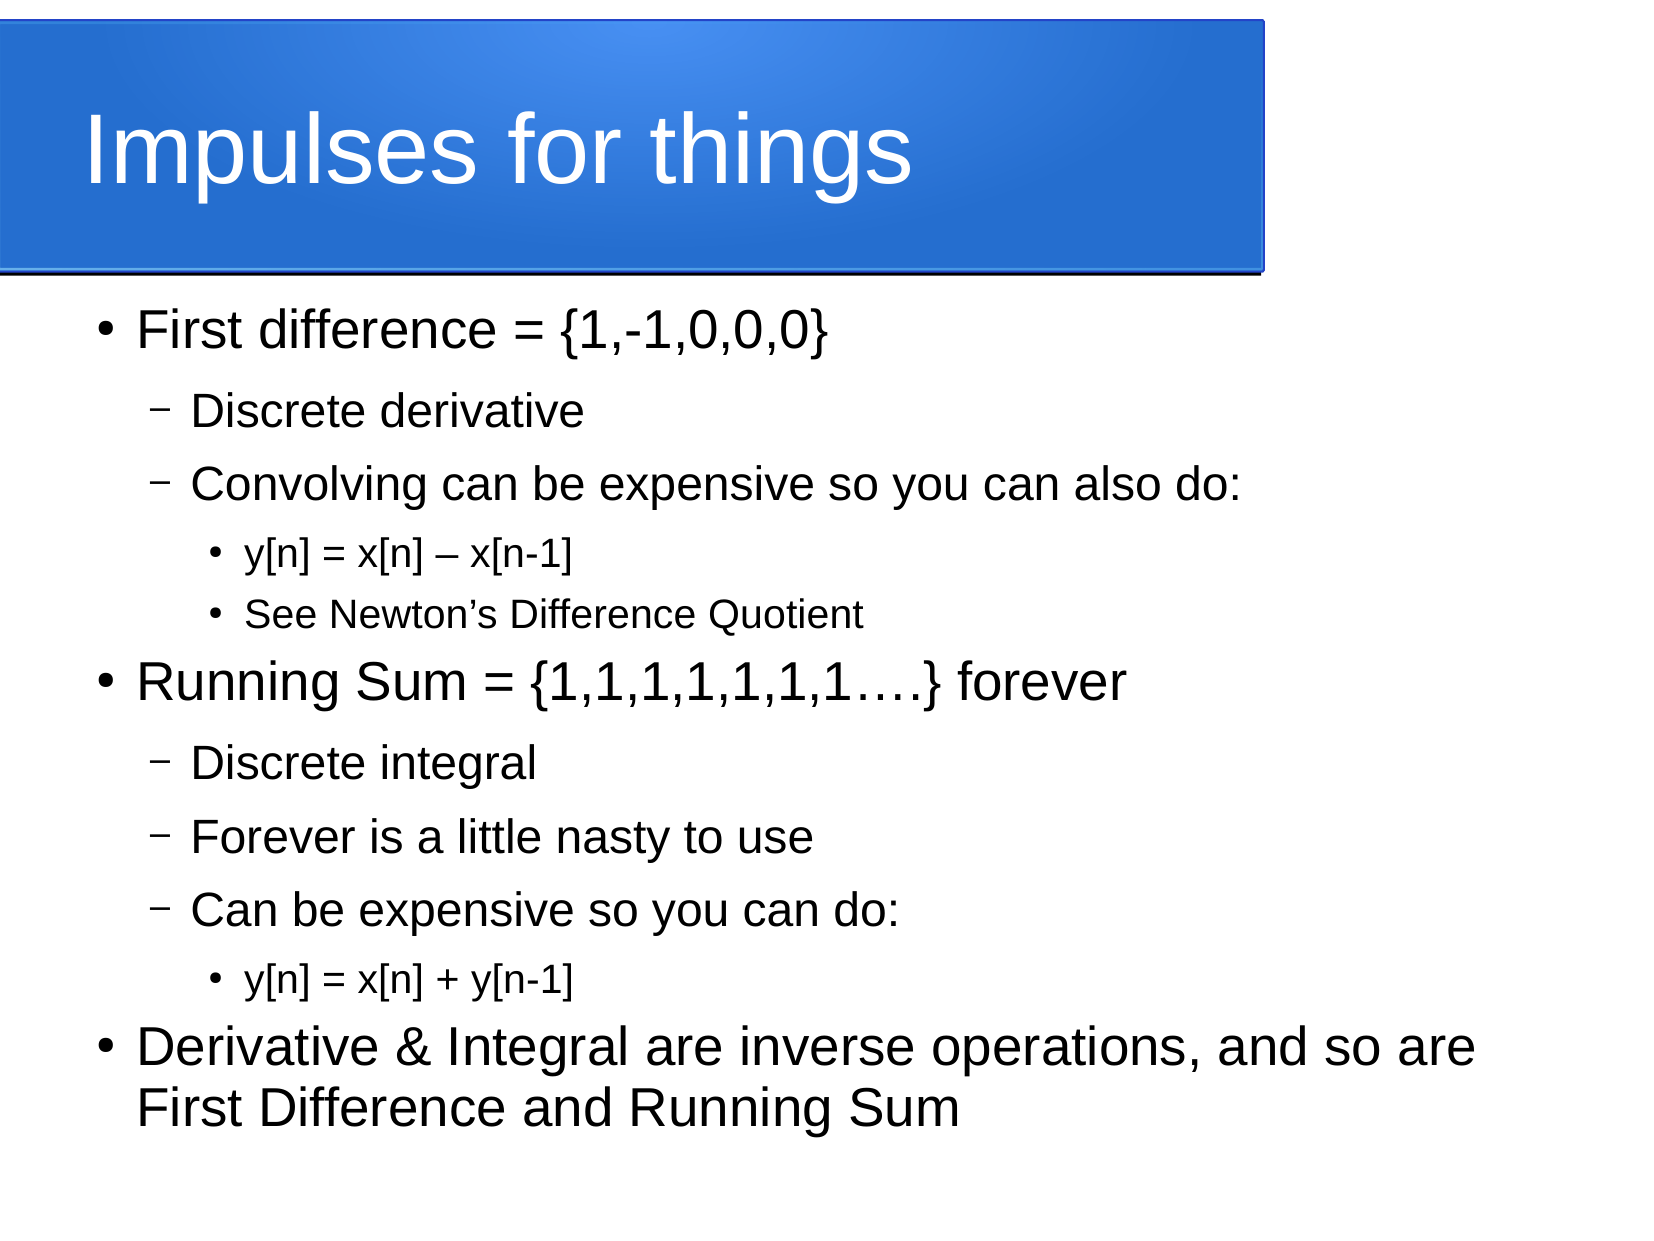

# Impulses for things
First difference = {1,-1,0,0,0}
Discrete derivative
Convolving can be expensive so you can also do:
y[n] = x[n] – x[n-1]
See Newton’s Difference Quotient
Running Sum = {1,1,1,1,1,1,1….} forever
Discrete integral
Forever is a little nasty to use
Can be expensive so you can do:
y[n] = x[n] + y[n-1]
Derivative & Integral are inverse operations, and so are First Difference and Running Sum